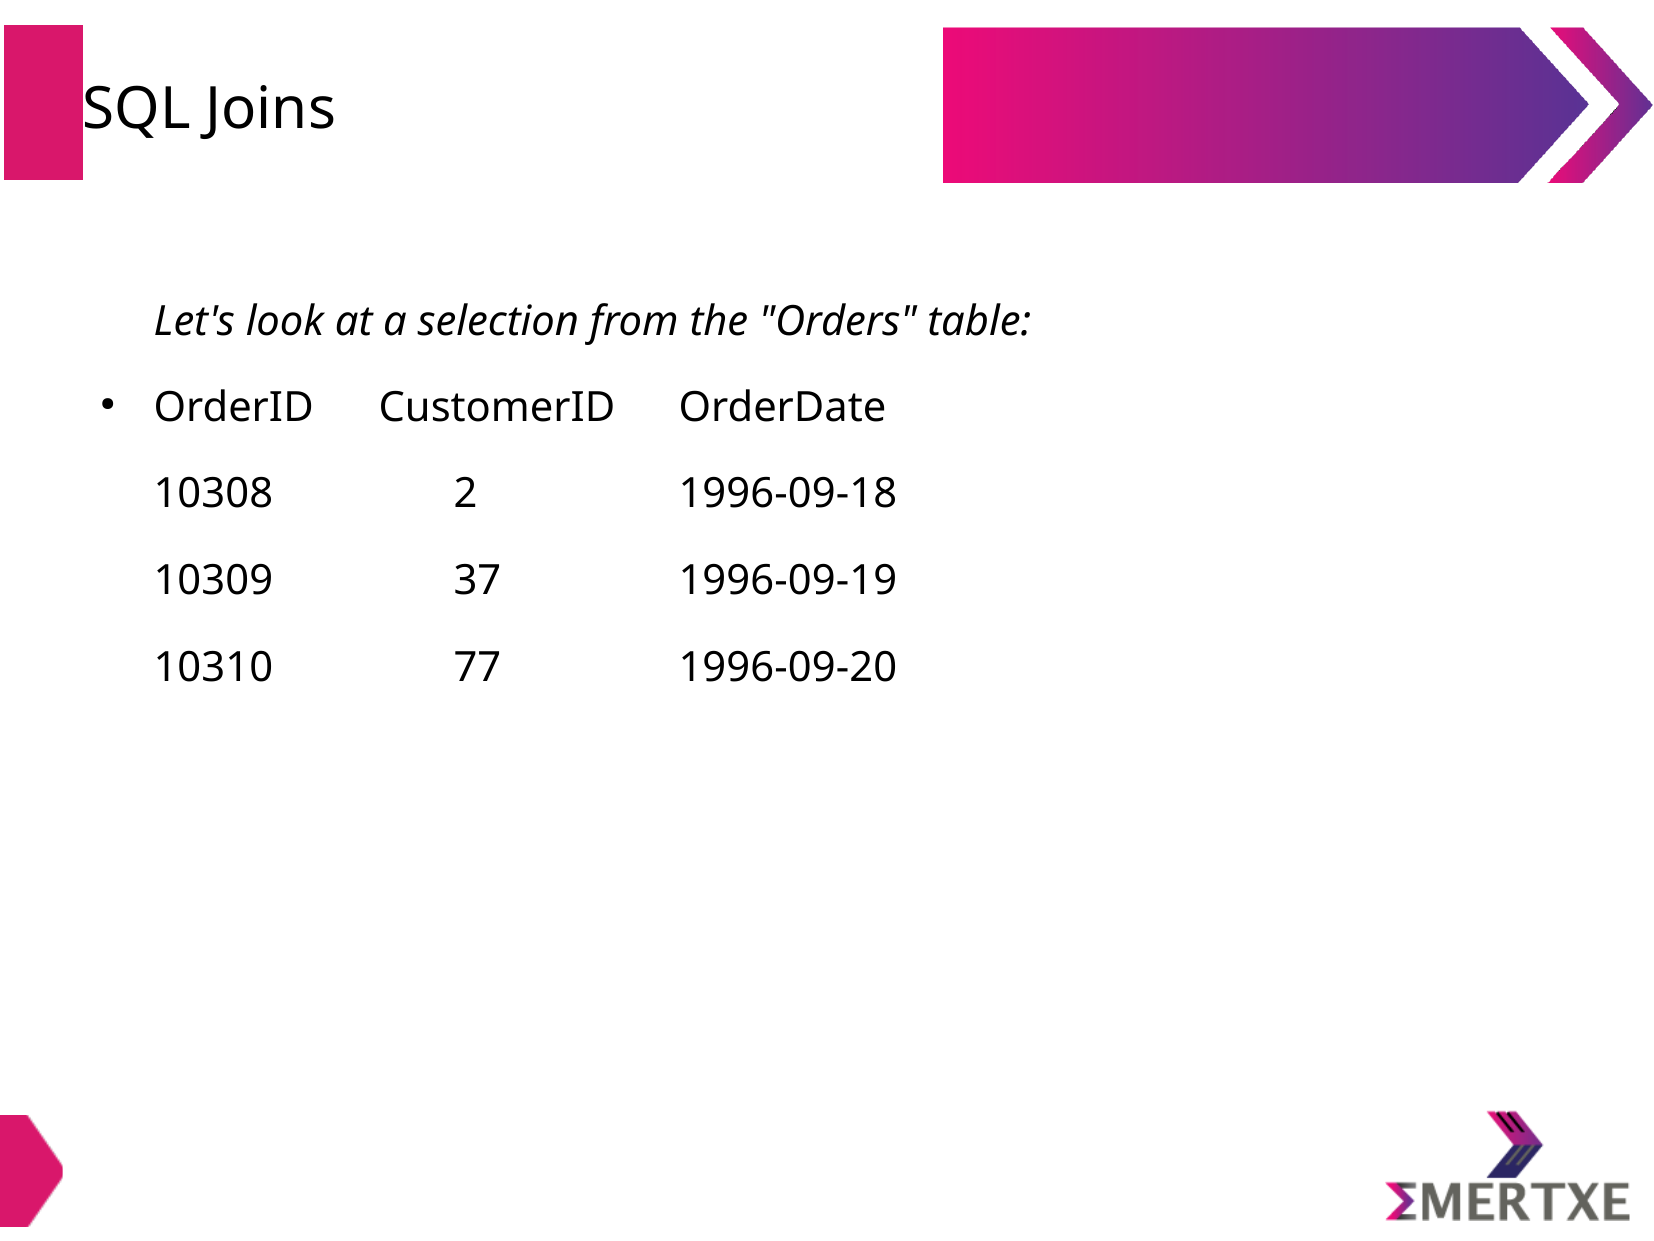

# SQL Joins
Let's look at a selection from the "Orders" table:
OrderID 	CustomerID 	OrderDate
10308 			2 			1996-09-18
10309 			37 			1996-09-19
10310 			77 			1996-09-20